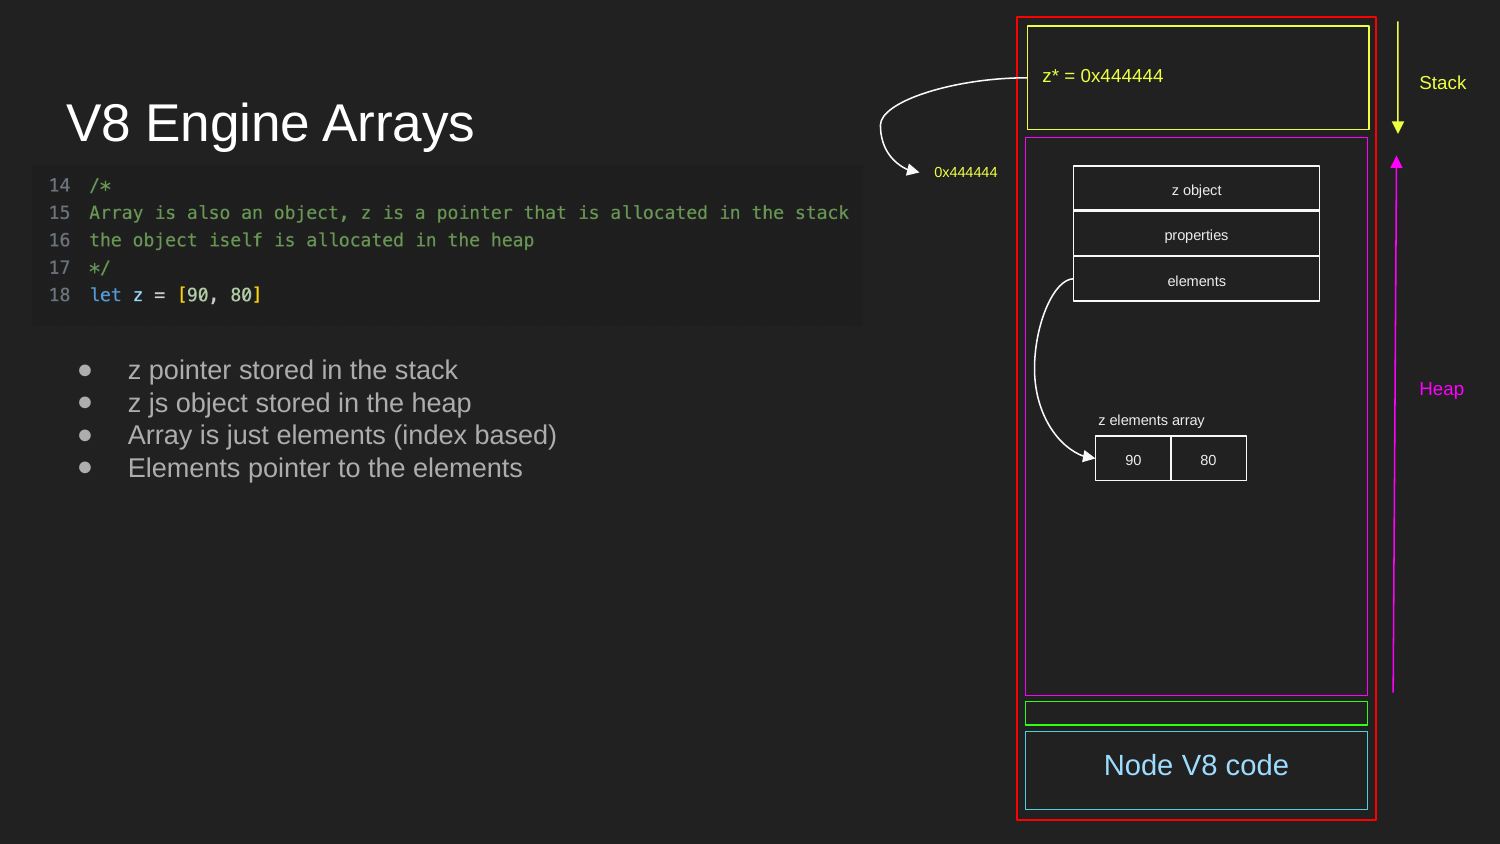

z* = 0x444444
Stack
# V8 Engine Arrays
0x444444
z object
properties
elements
z pointer stored in the stack
z js object stored in the heap
Array is just elements (index based)
Elements pointer to the elements
Heap
z elements array
90
80
Node V8 code